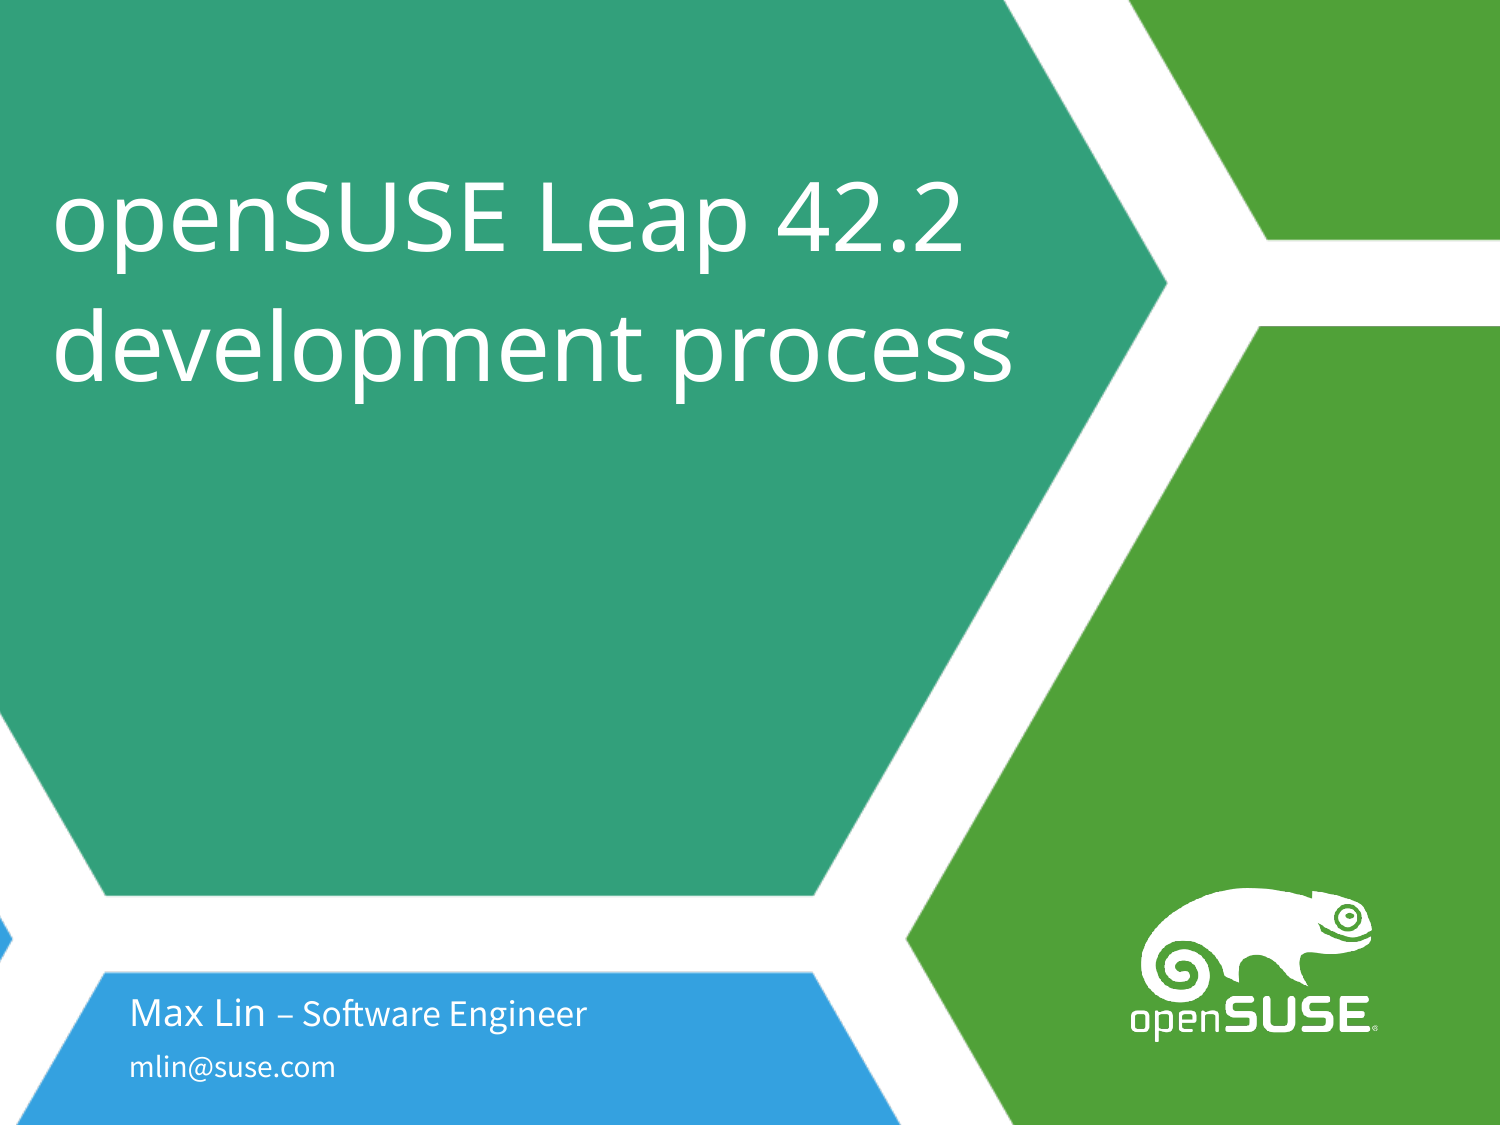

# openSUSE Leap 42.2 development process
Max Lin – Software Engineer
mlin@suse.com